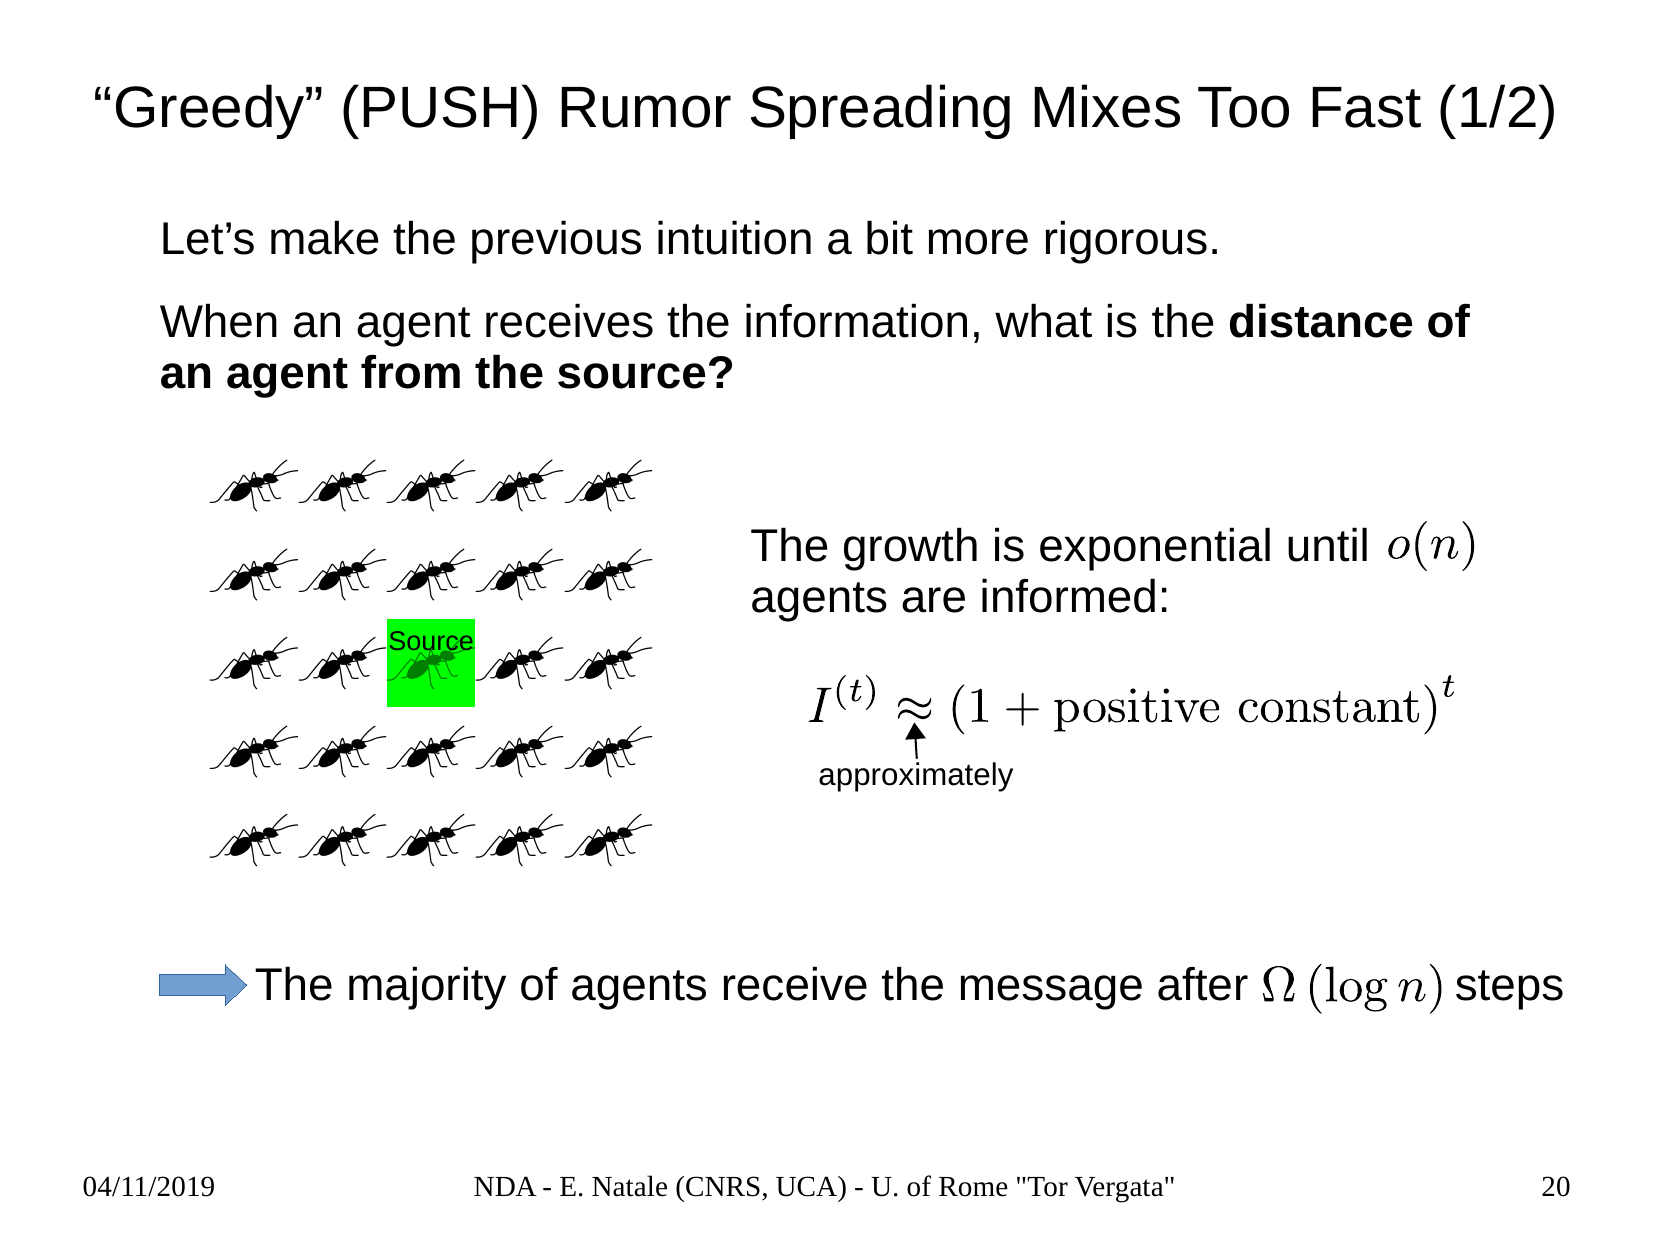

# “Greedy” (PUSH) Rumor Spreading Mixes Too Fast (1/2)
Let’s make the previous intuition a bit more rigorous.
When an agent receives the information, what is the distance of an agent from the source?
The growth is exponential until agents are informed:
Source
approximately
The majority of agents receive the message after 			steps
04/11/2019
NDA - E. Natale (CNRS, UCA) - U. of Rome "Tor Vergata"
20